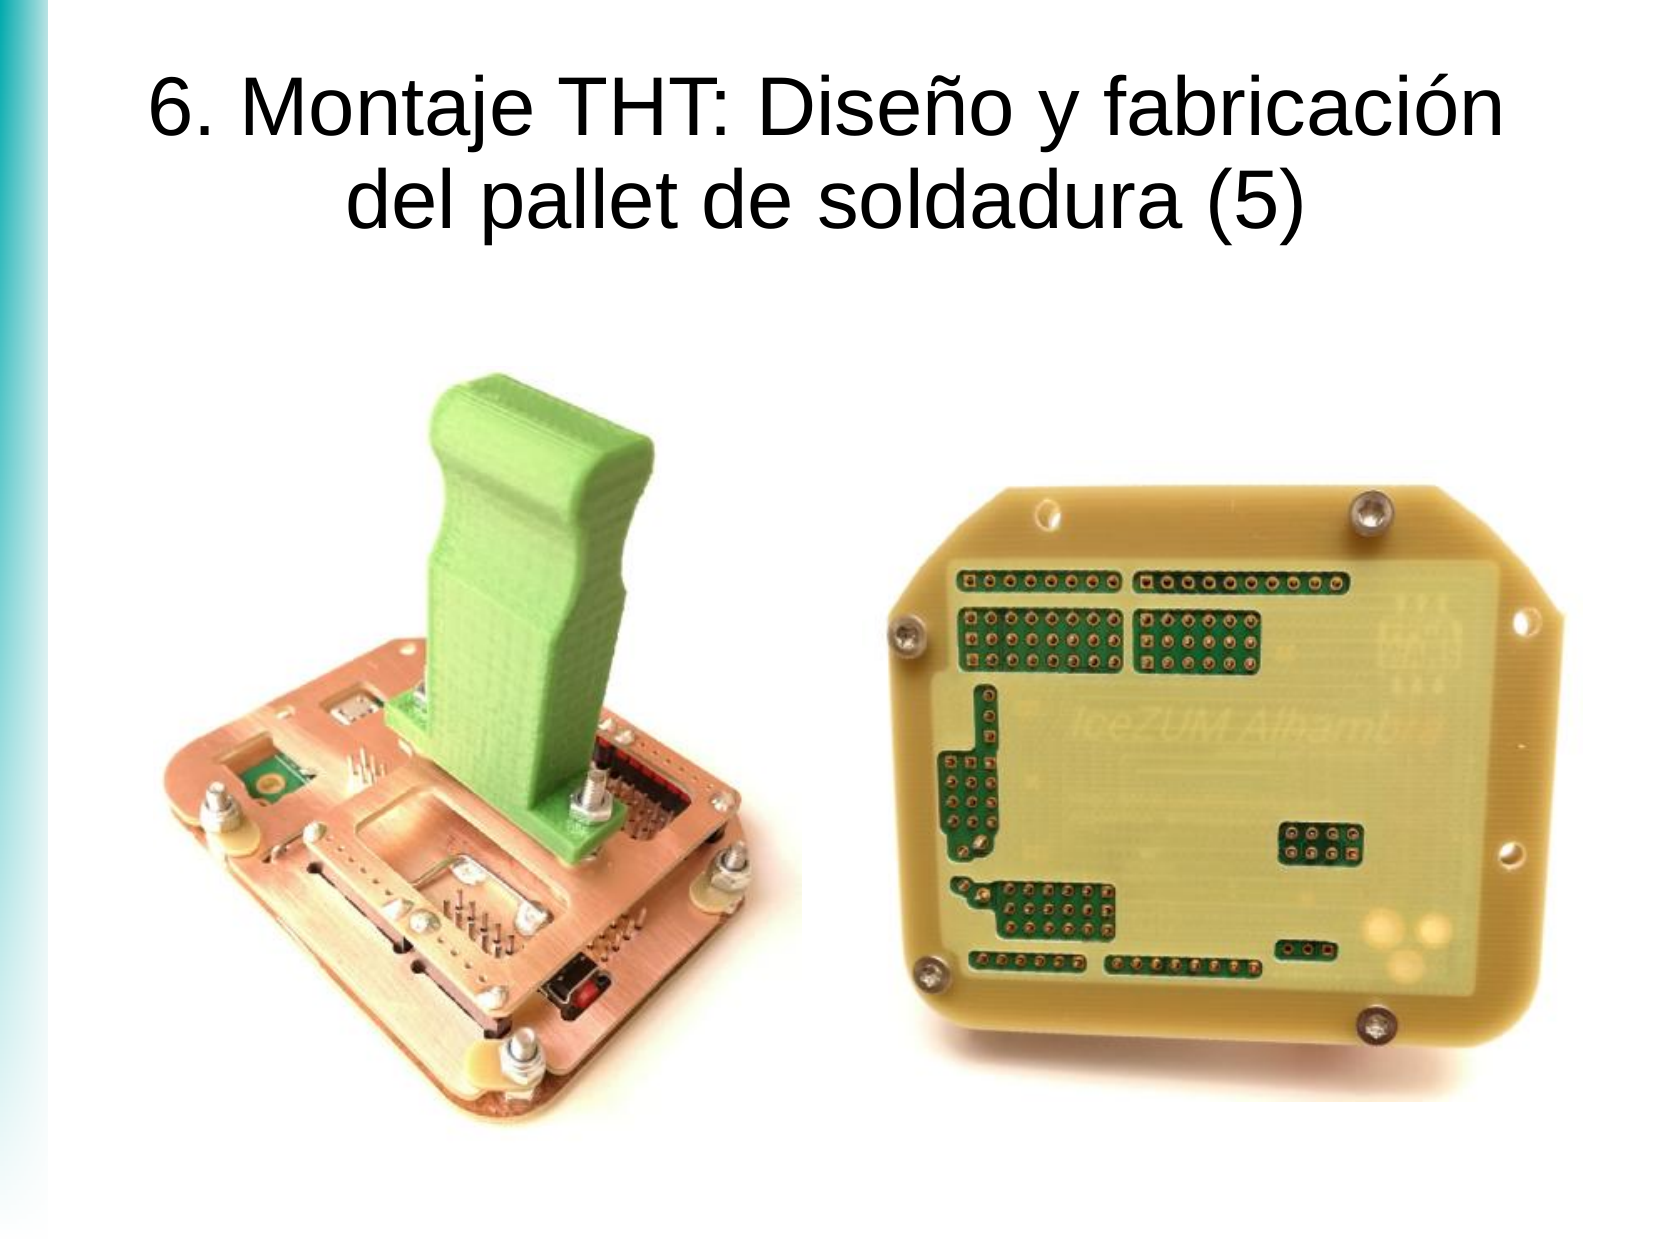

# 6. Montaje THT: Diseño y fabricación del pallet de soldadura (5)